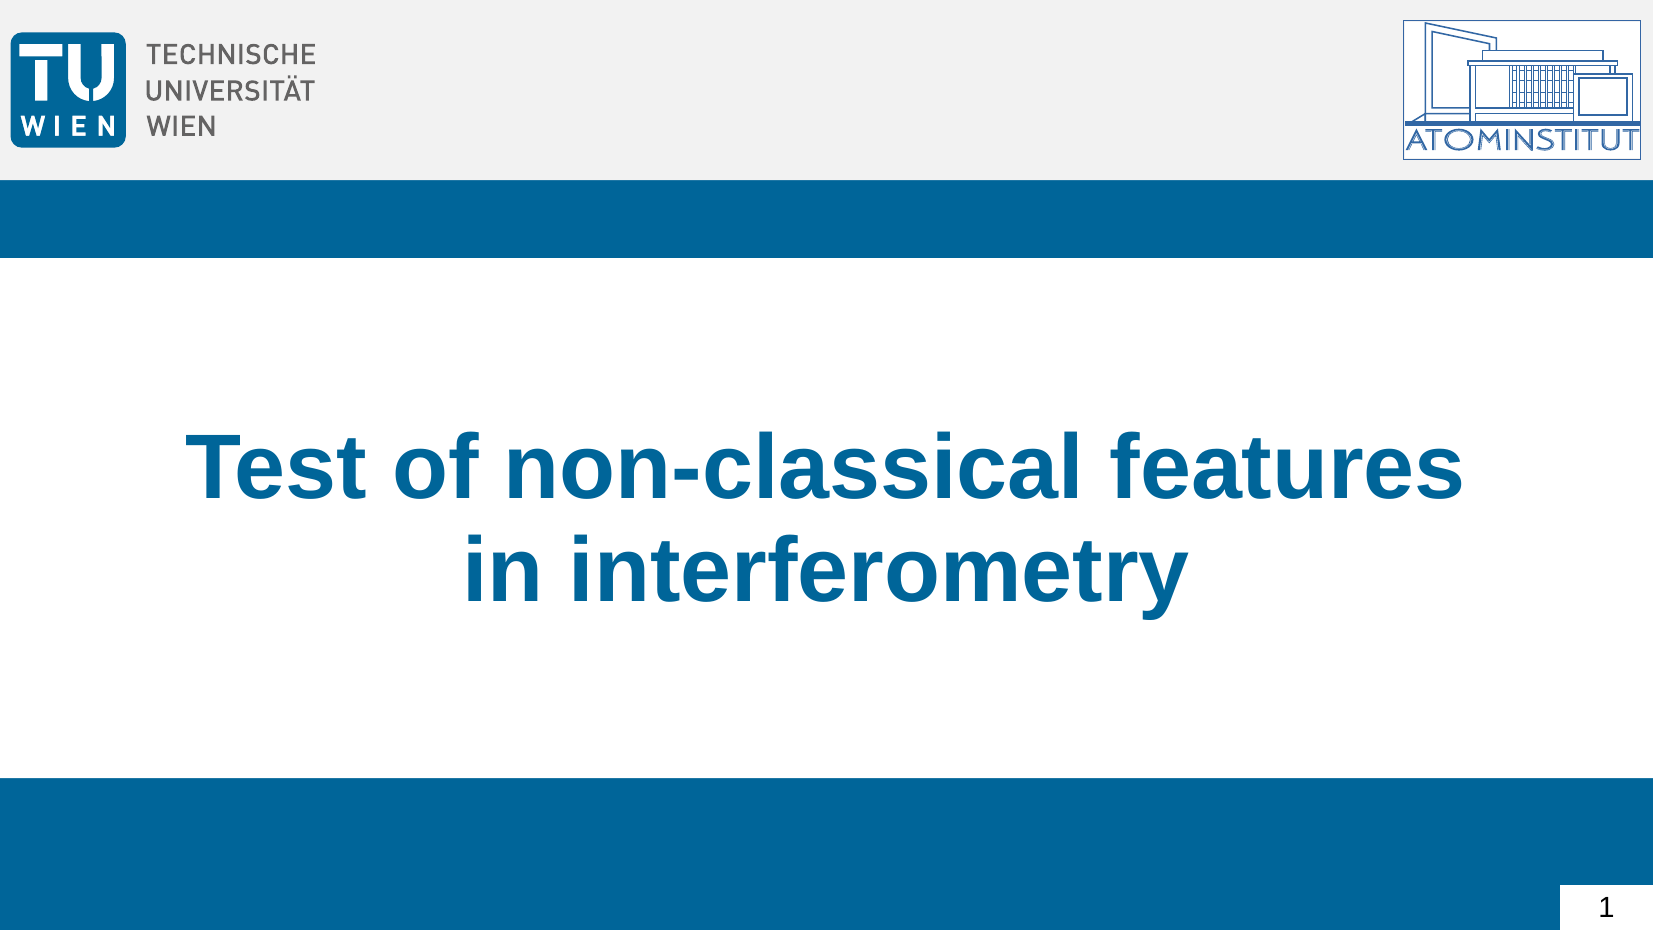

# Test of non-classical features in interferometry